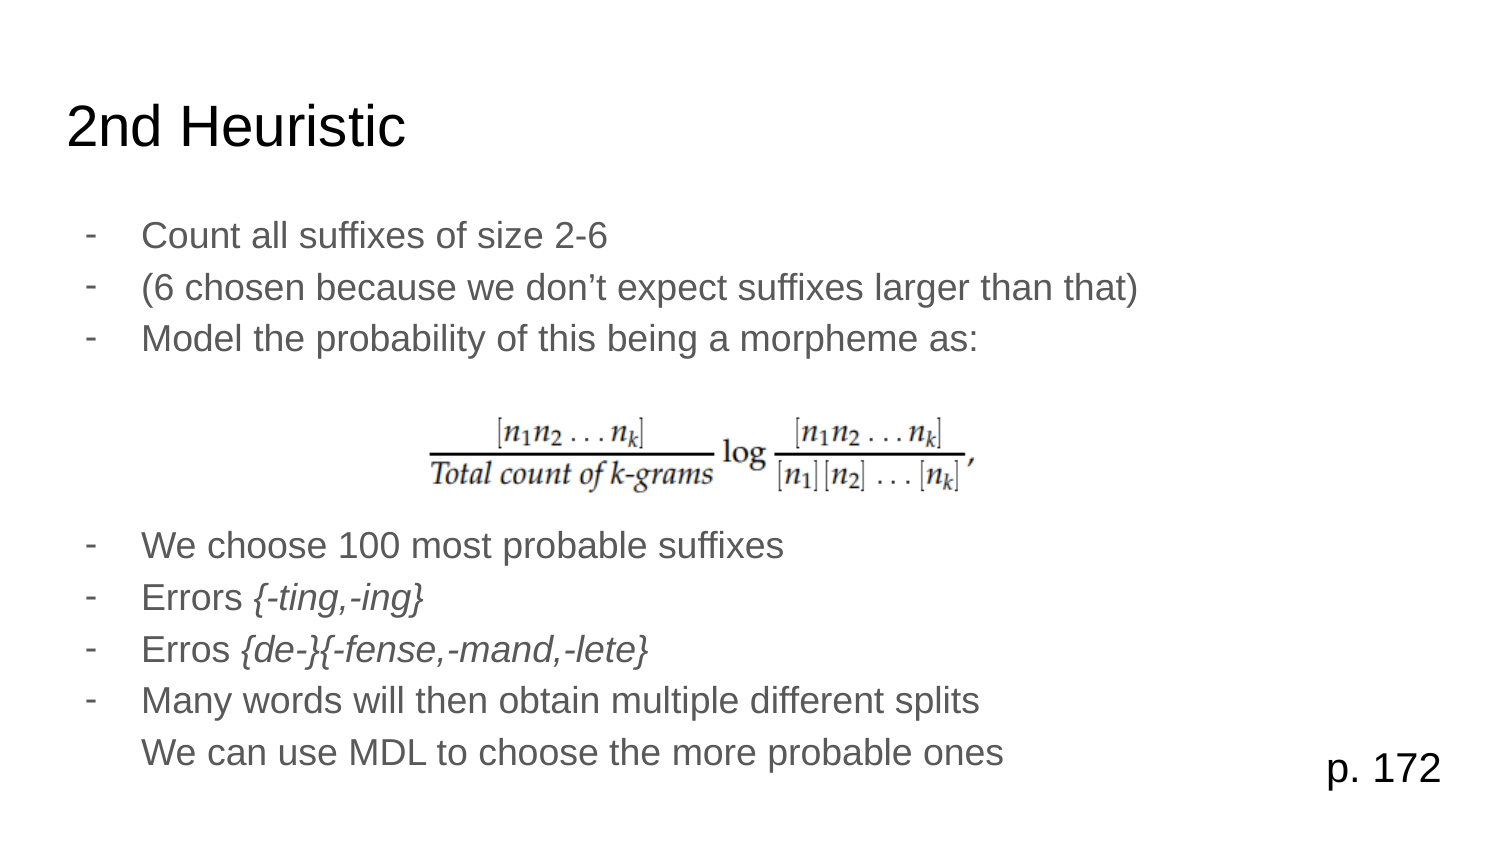

2nd Heuristic
# Count all suffixes of size 2-6
(6 chosen because we don’t expect suffixes larger than that)
Model the probability of this being a morpheme as:
We choose 100 most probable suffixes
Errors {-ting,-ing}
Erros {de-}{-fense,-mand,-lete}
Many words will then obtain multiple different splits
We can use MDL to choose the more probable ones
p. 172